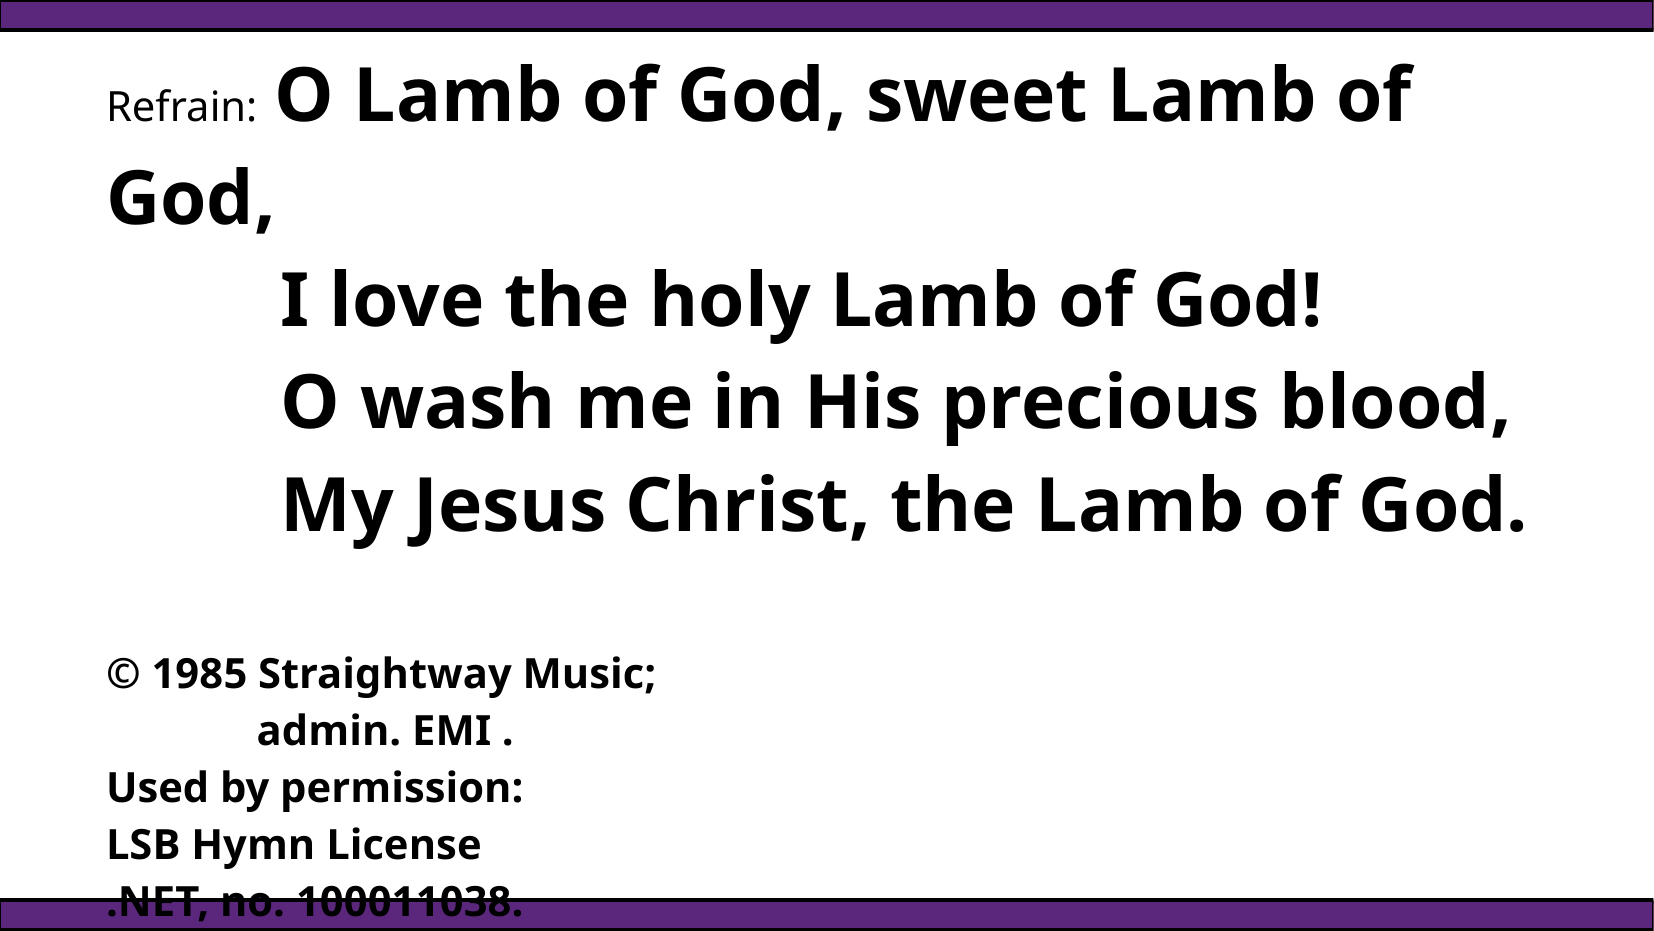

Refrain:	 O Lamb of God, sweet Lamb of God,
 I love the holy Lamb of God!
 O wash me in His precious blood,
 My Jesus Christ, the Lamb of God.
© 1985 Straightway Music;
 admin. EMI .
Used by permission:
LSB Hymn License
.NET, no. 100011038.